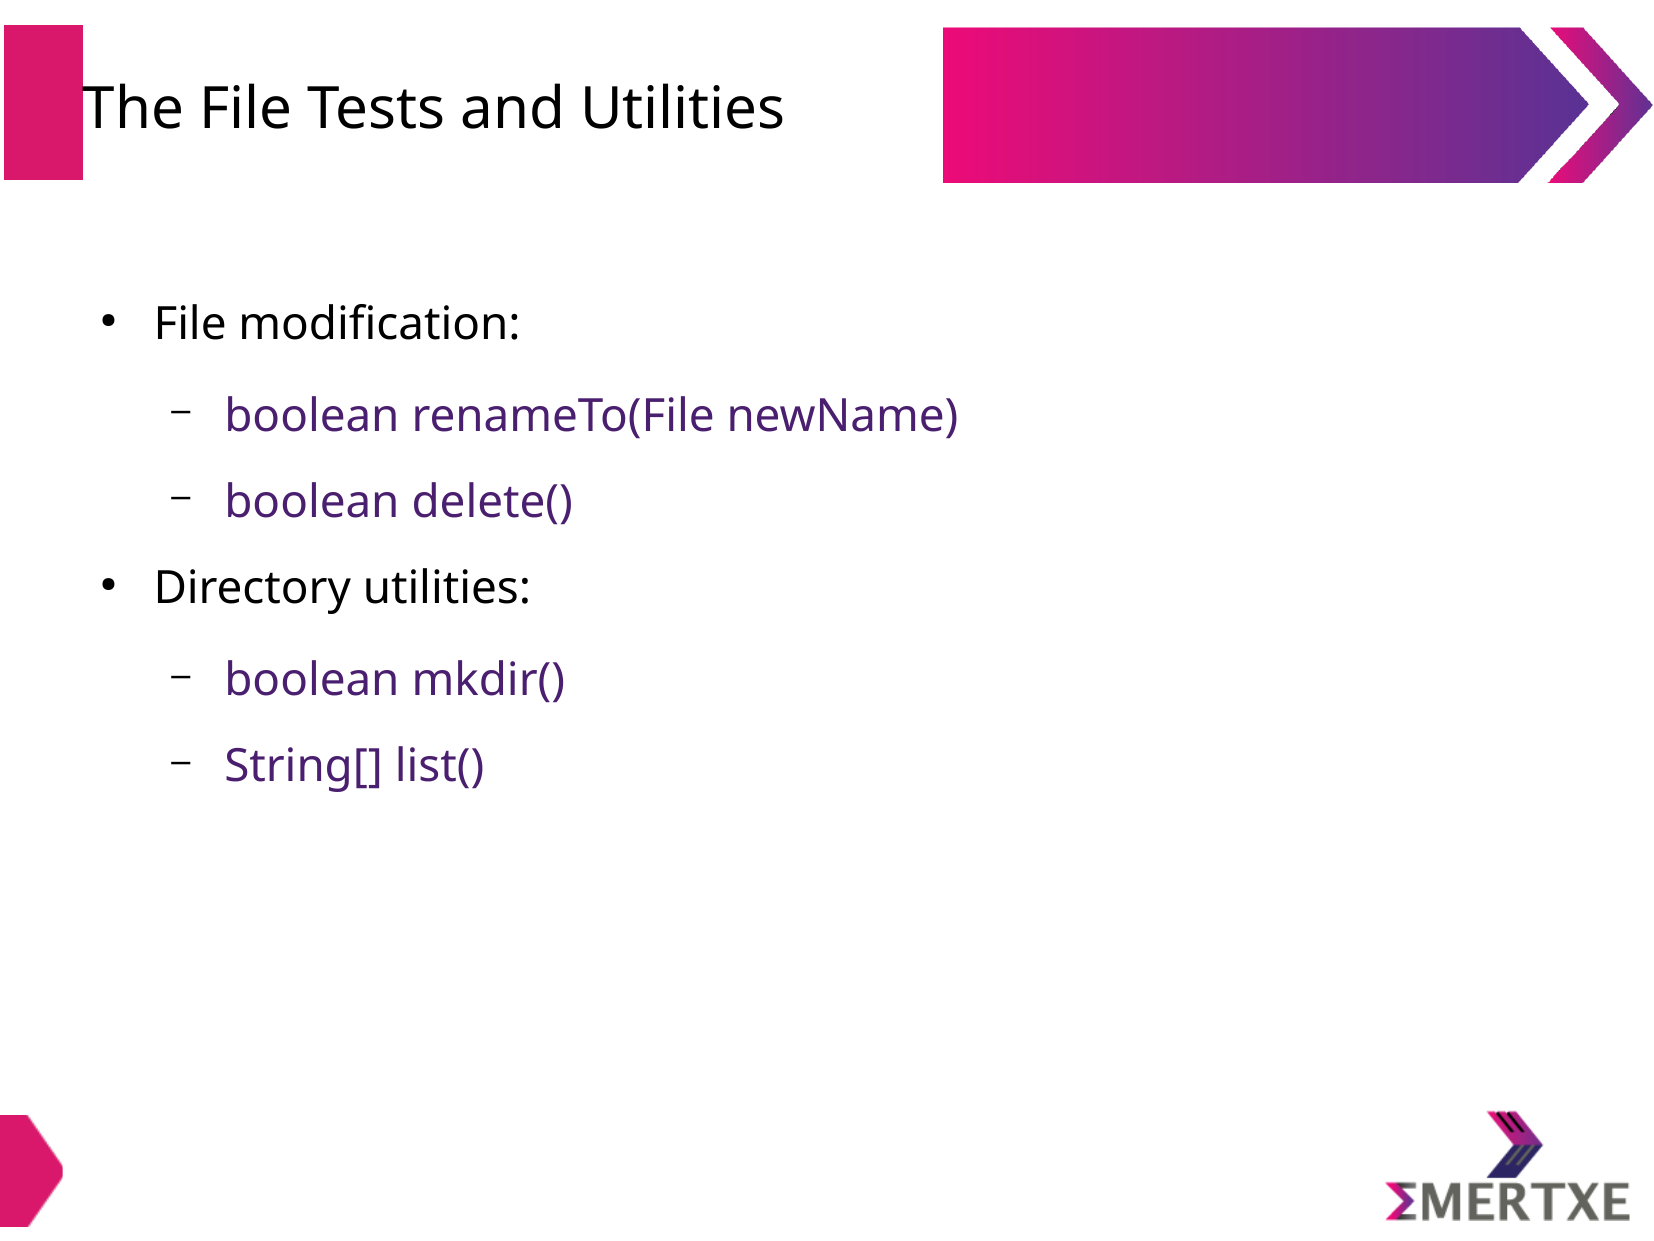

# The File Tests and Utilities
File modification:
boolean renameTo(File newName)
boolean delete()
Directory utilities:
boolean mkdir()
String[] list()